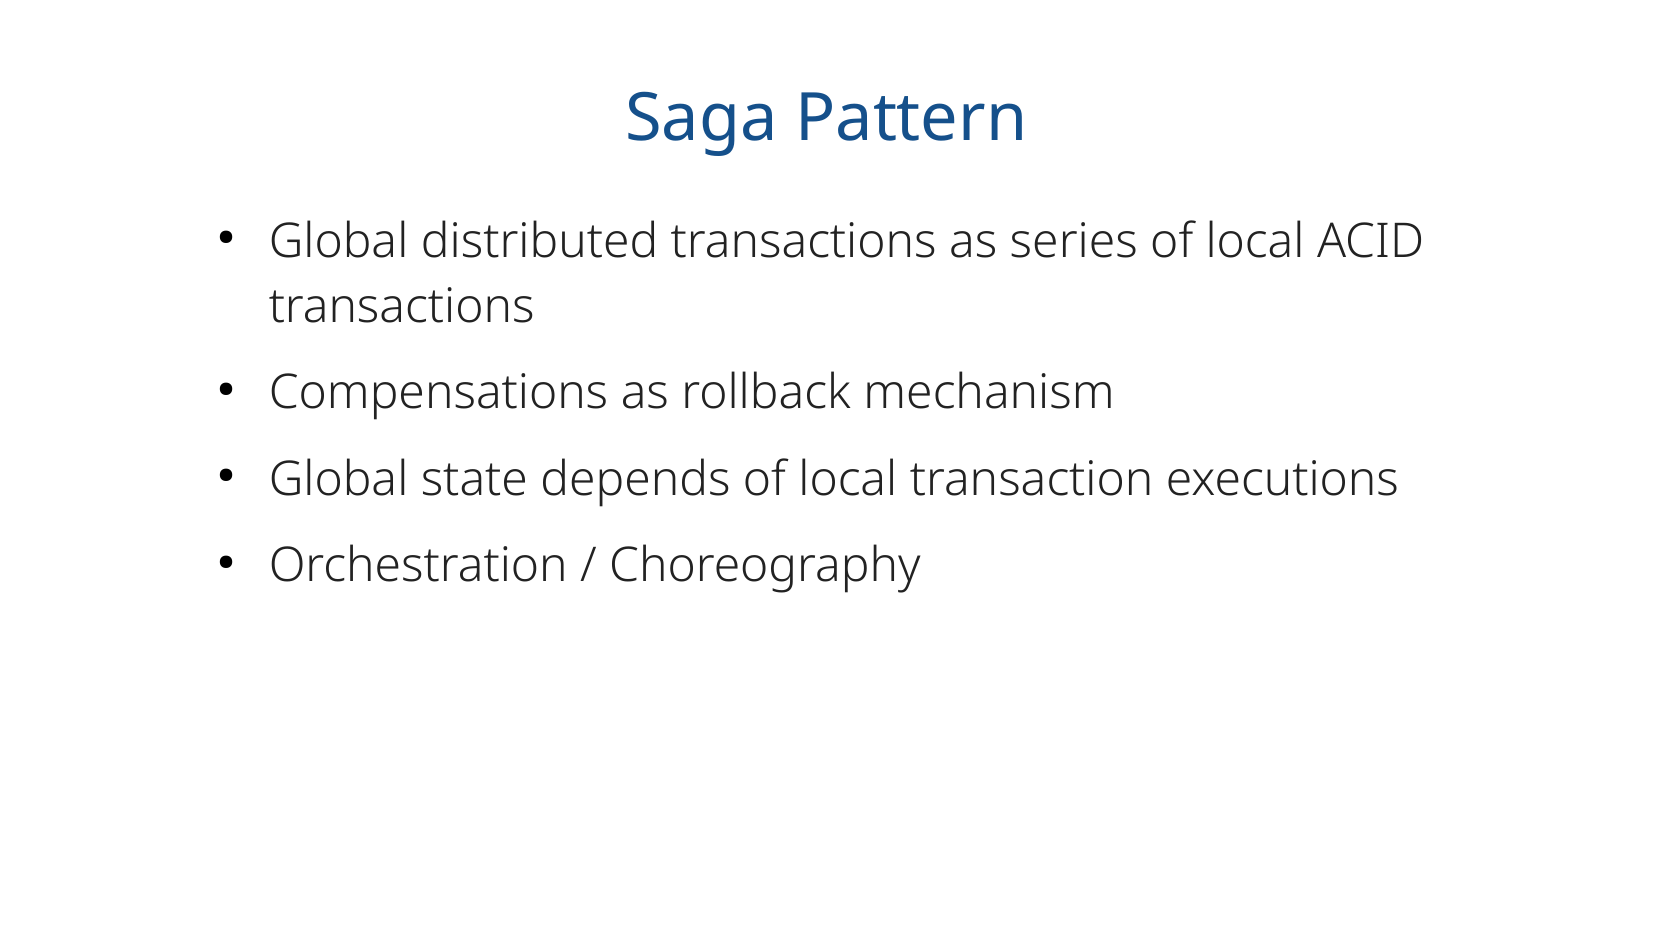

# Saga Pattern
Global distributed transactions as series of local ACID transactions
Compensations as rollback mechanism
Global state depends of local transaction executions
Orchestration / Choreography